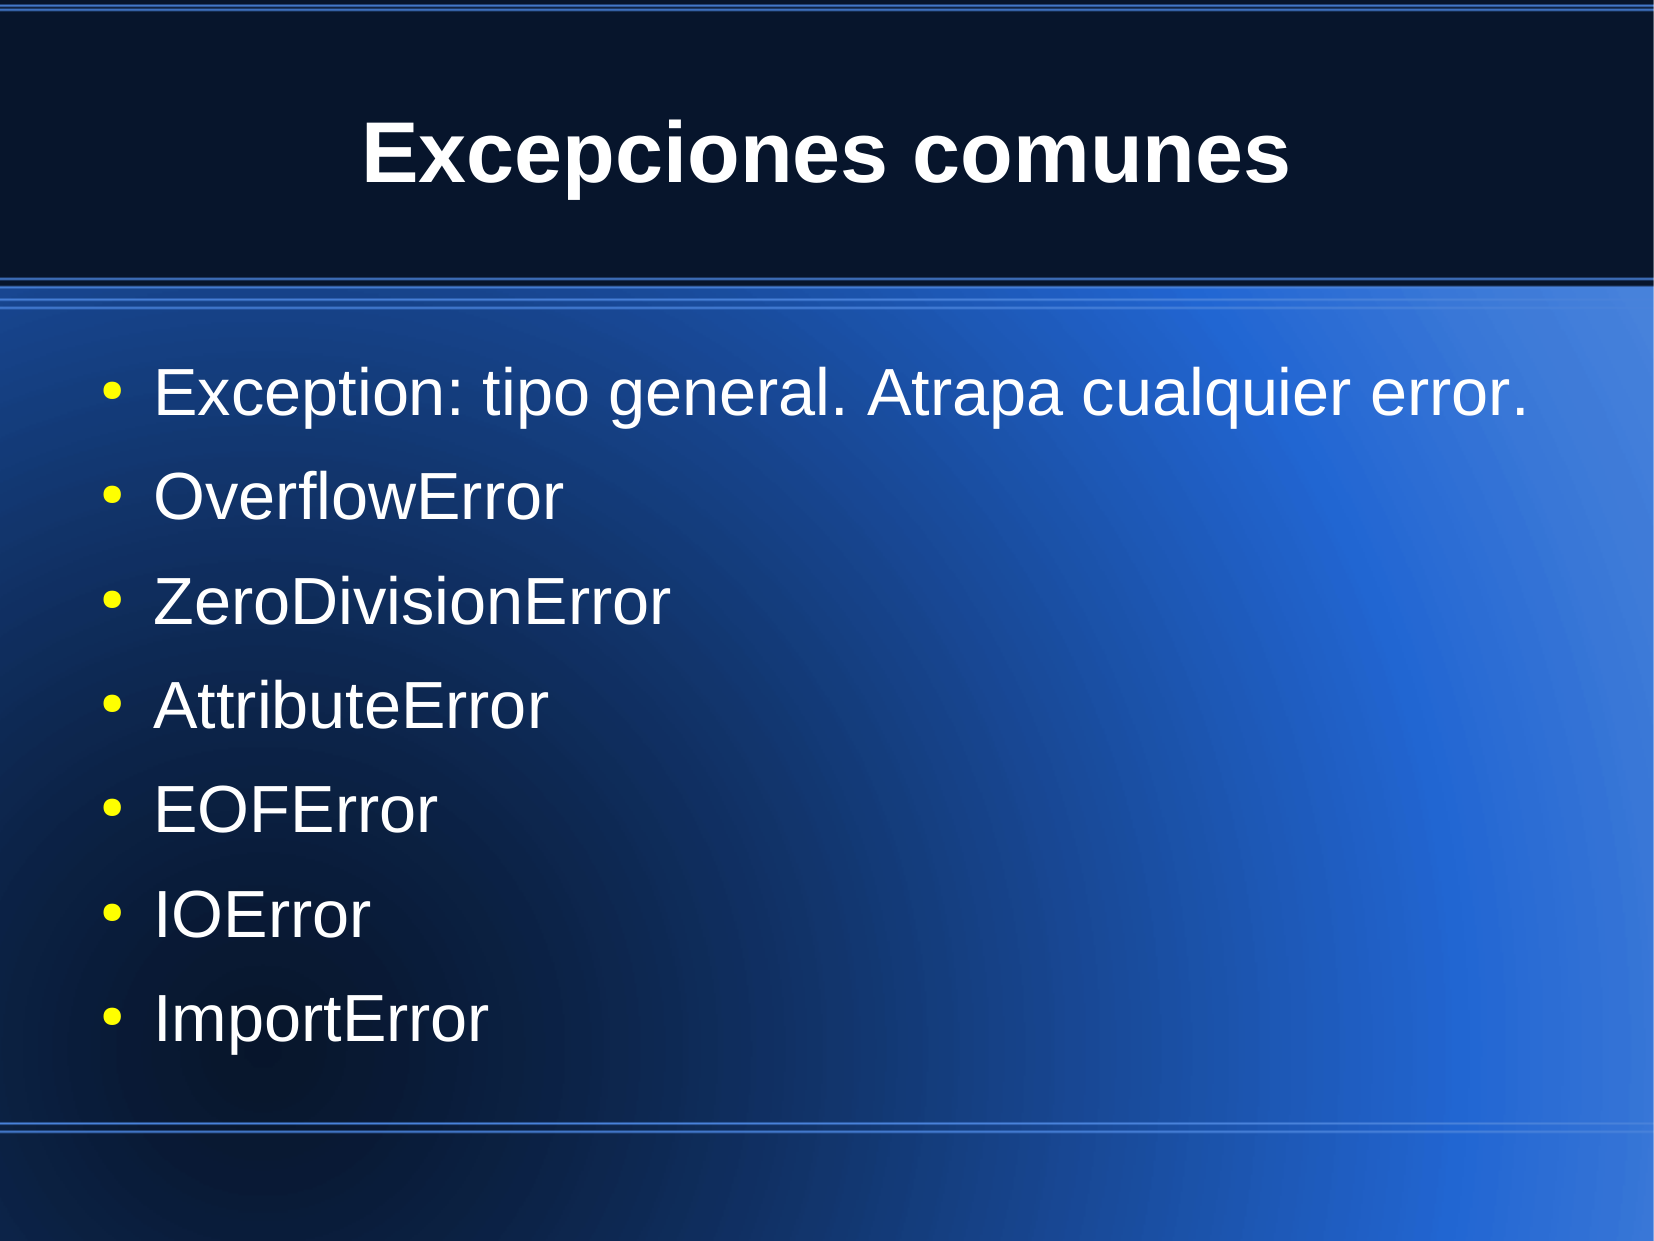

# Excepciones comunes
Exception: tipo general. Atrapa cualquier error.
OverflowError
ZeroDivisionError
AttributeError
EOFError
IOError
ImportError